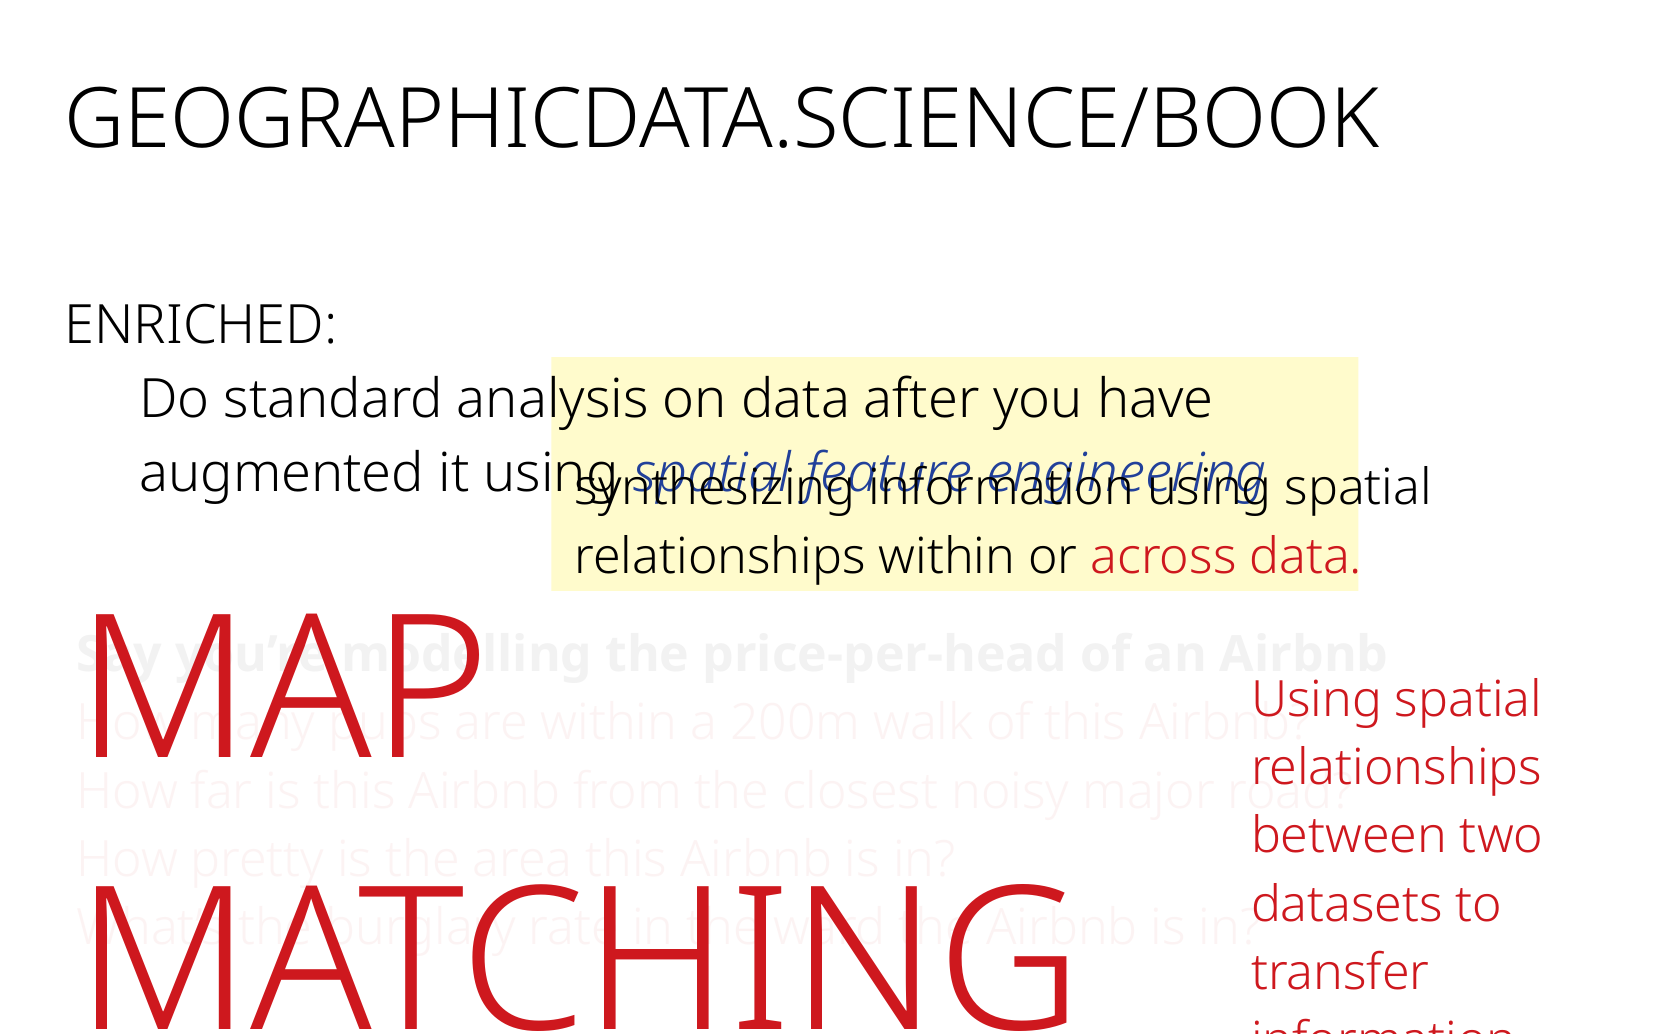

GEOGRAPHICDATA.SCIENCE/BOOK
ENRICHED:
	Do standard analysis on data after you have
	augmented it using spatial feature engineering
synthesizing information using spatial relationships within or across data.
Say you’re modelling the price-per-head of an Airbnb
How many pubs are within a 200m walk of this Airbnb?
How far is this Airbnb from the closest noisy major road?
How pretty is the area this Airbnb is in?
What’s the burglary rate in the ward the Airbnb is in?
MAP
MATCHING
Using spatial relationships between two datasets to transfer information